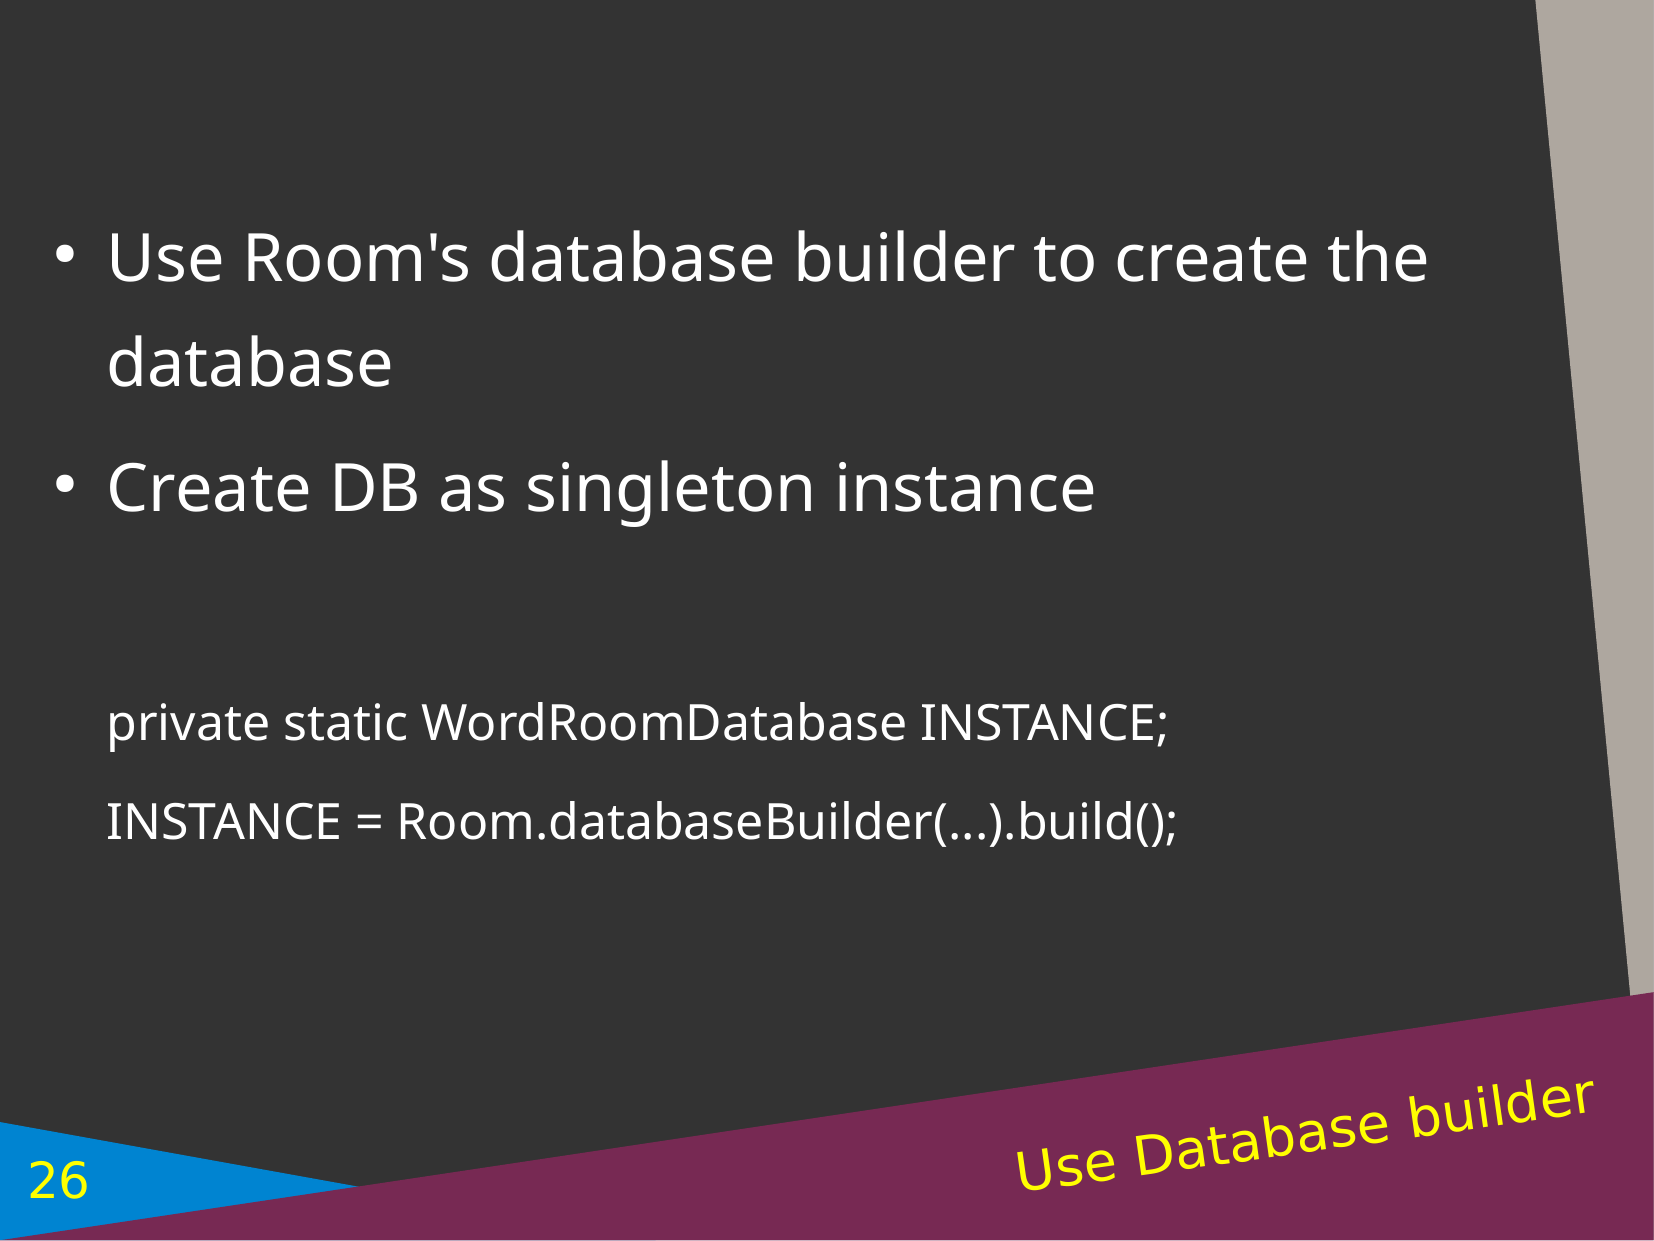

Use Room's database builder to create the database
Create DB as singleton instance
private static WordRoomDatabase INSTANCE;
INSTANCE = Room.databaseBuilder(...).build();
# Use Database builder
26